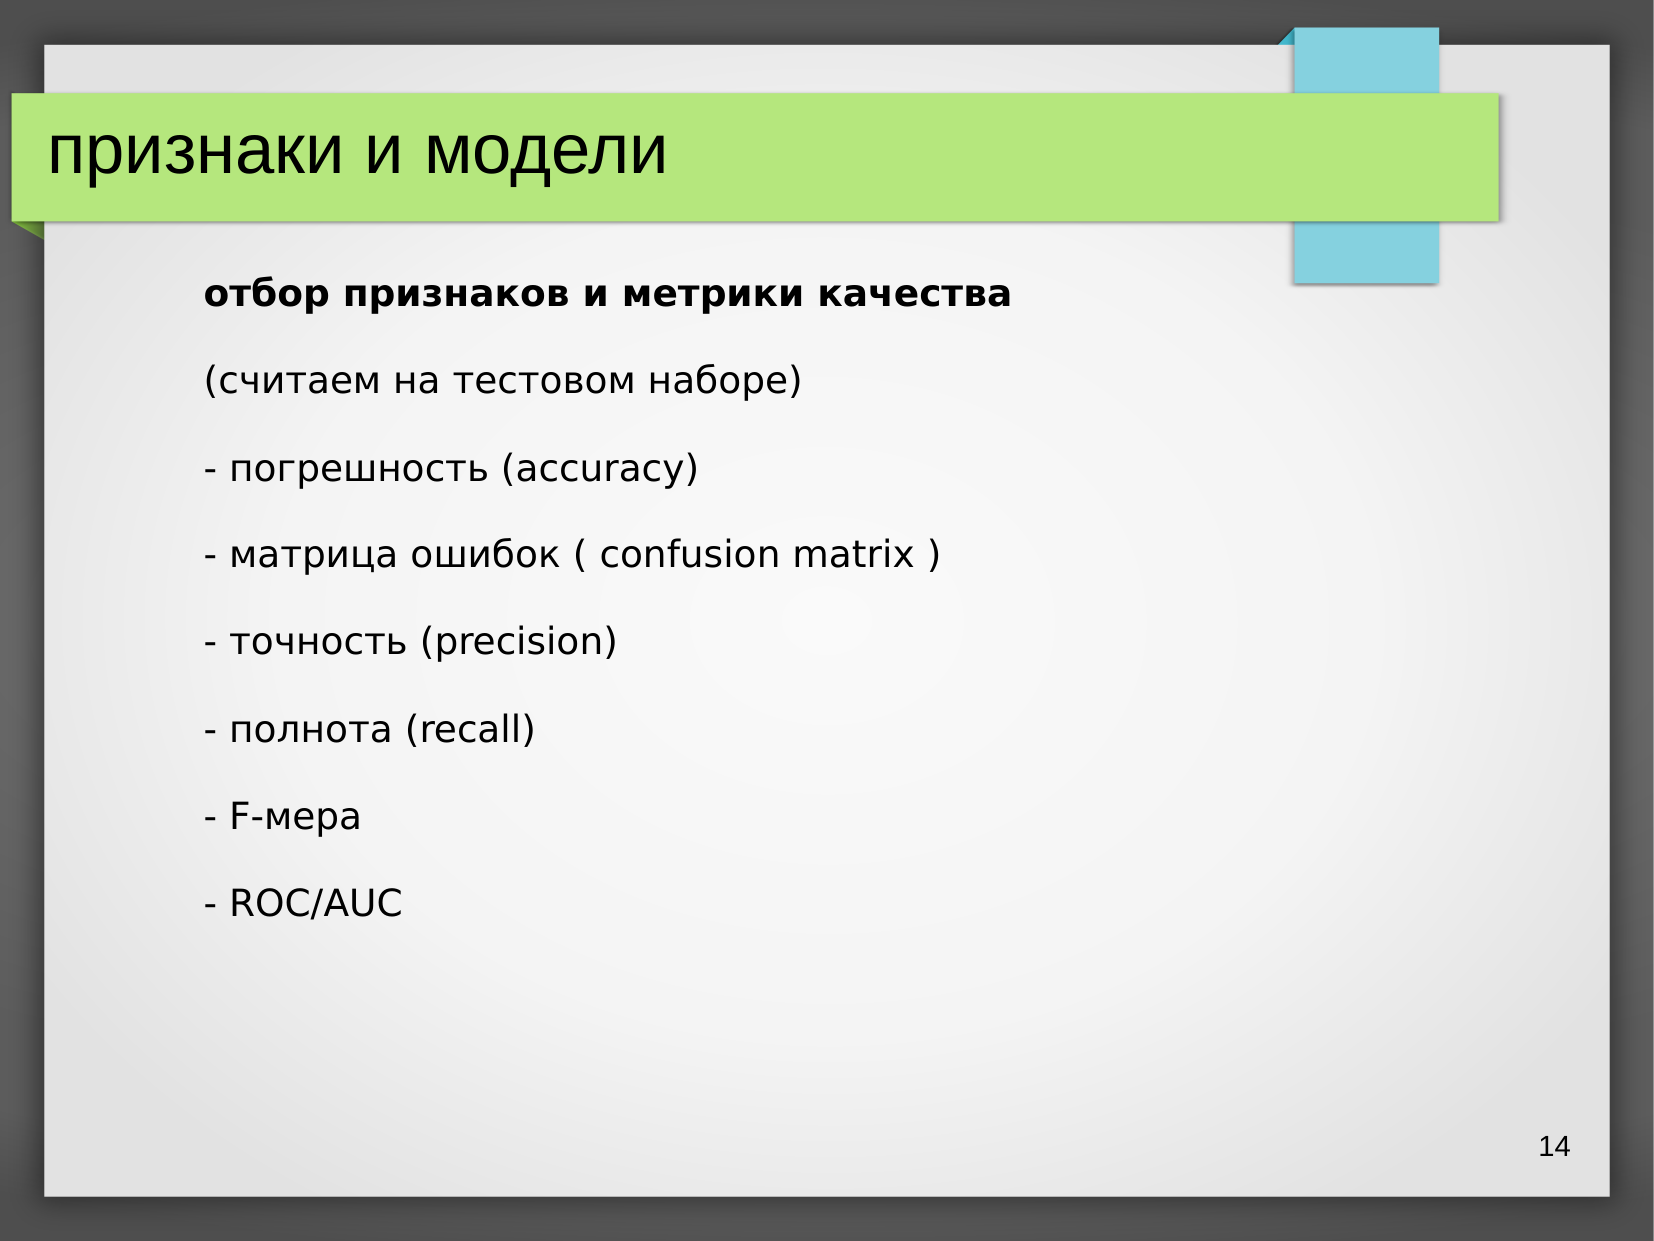

# признаки и модели
отбор признаков и метрики качества
(считаем на тестовом наборе)
- погрешность (accuracy)
- матрица ошибок ( confusion matrix )
- точность (precision)
- полнота (recall)
- F-мера
- ROC/AUC
14